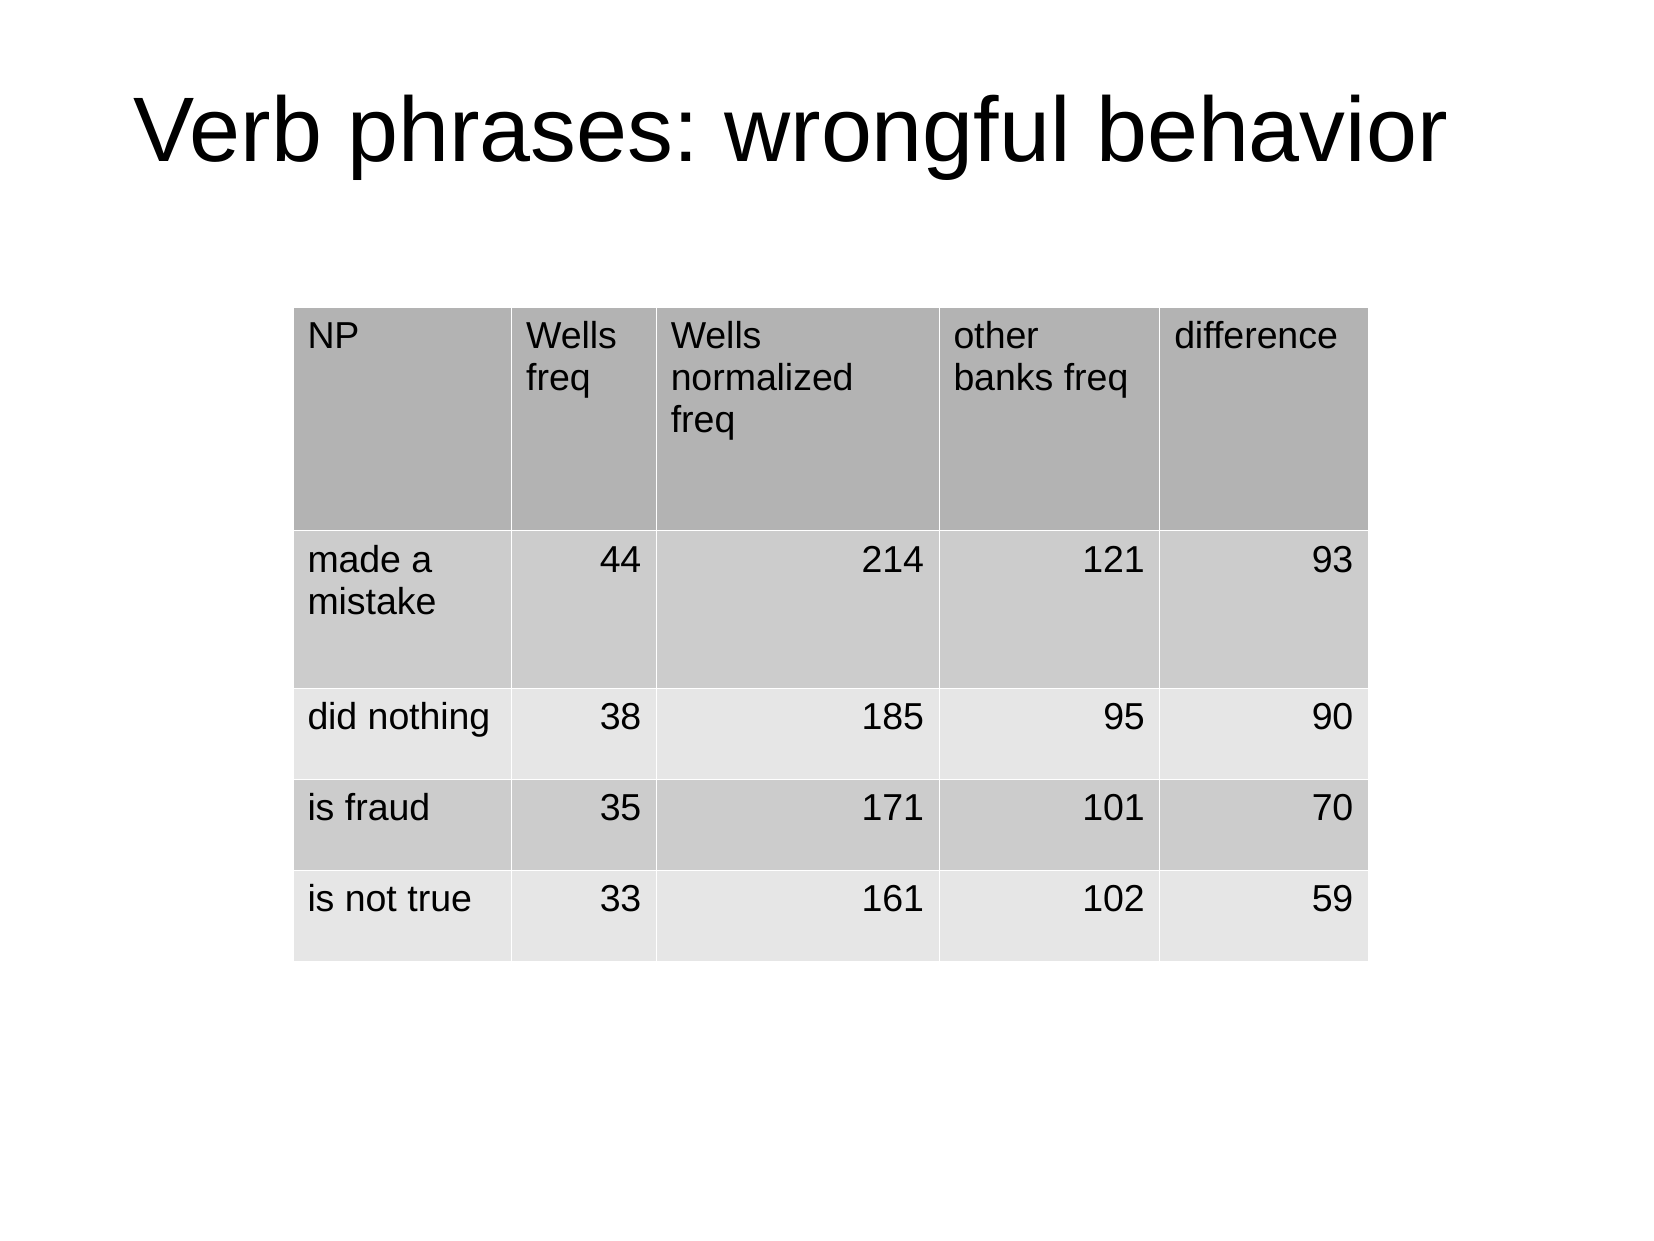

# Verb phrases: wrongful behavior
| NP | Wells freq | Wells normalized freq | other banks freq | difference |
| --- | --- | --- | --- | --- |
| made a mistake | 44 | 214 | 121 | 93 |
| did nothing | 38 | 185 | 95 | 90 |
| is fraud | 35 | 171 | 101 | 70 |
| is not true | 33 | 161 | 102 | 59 |